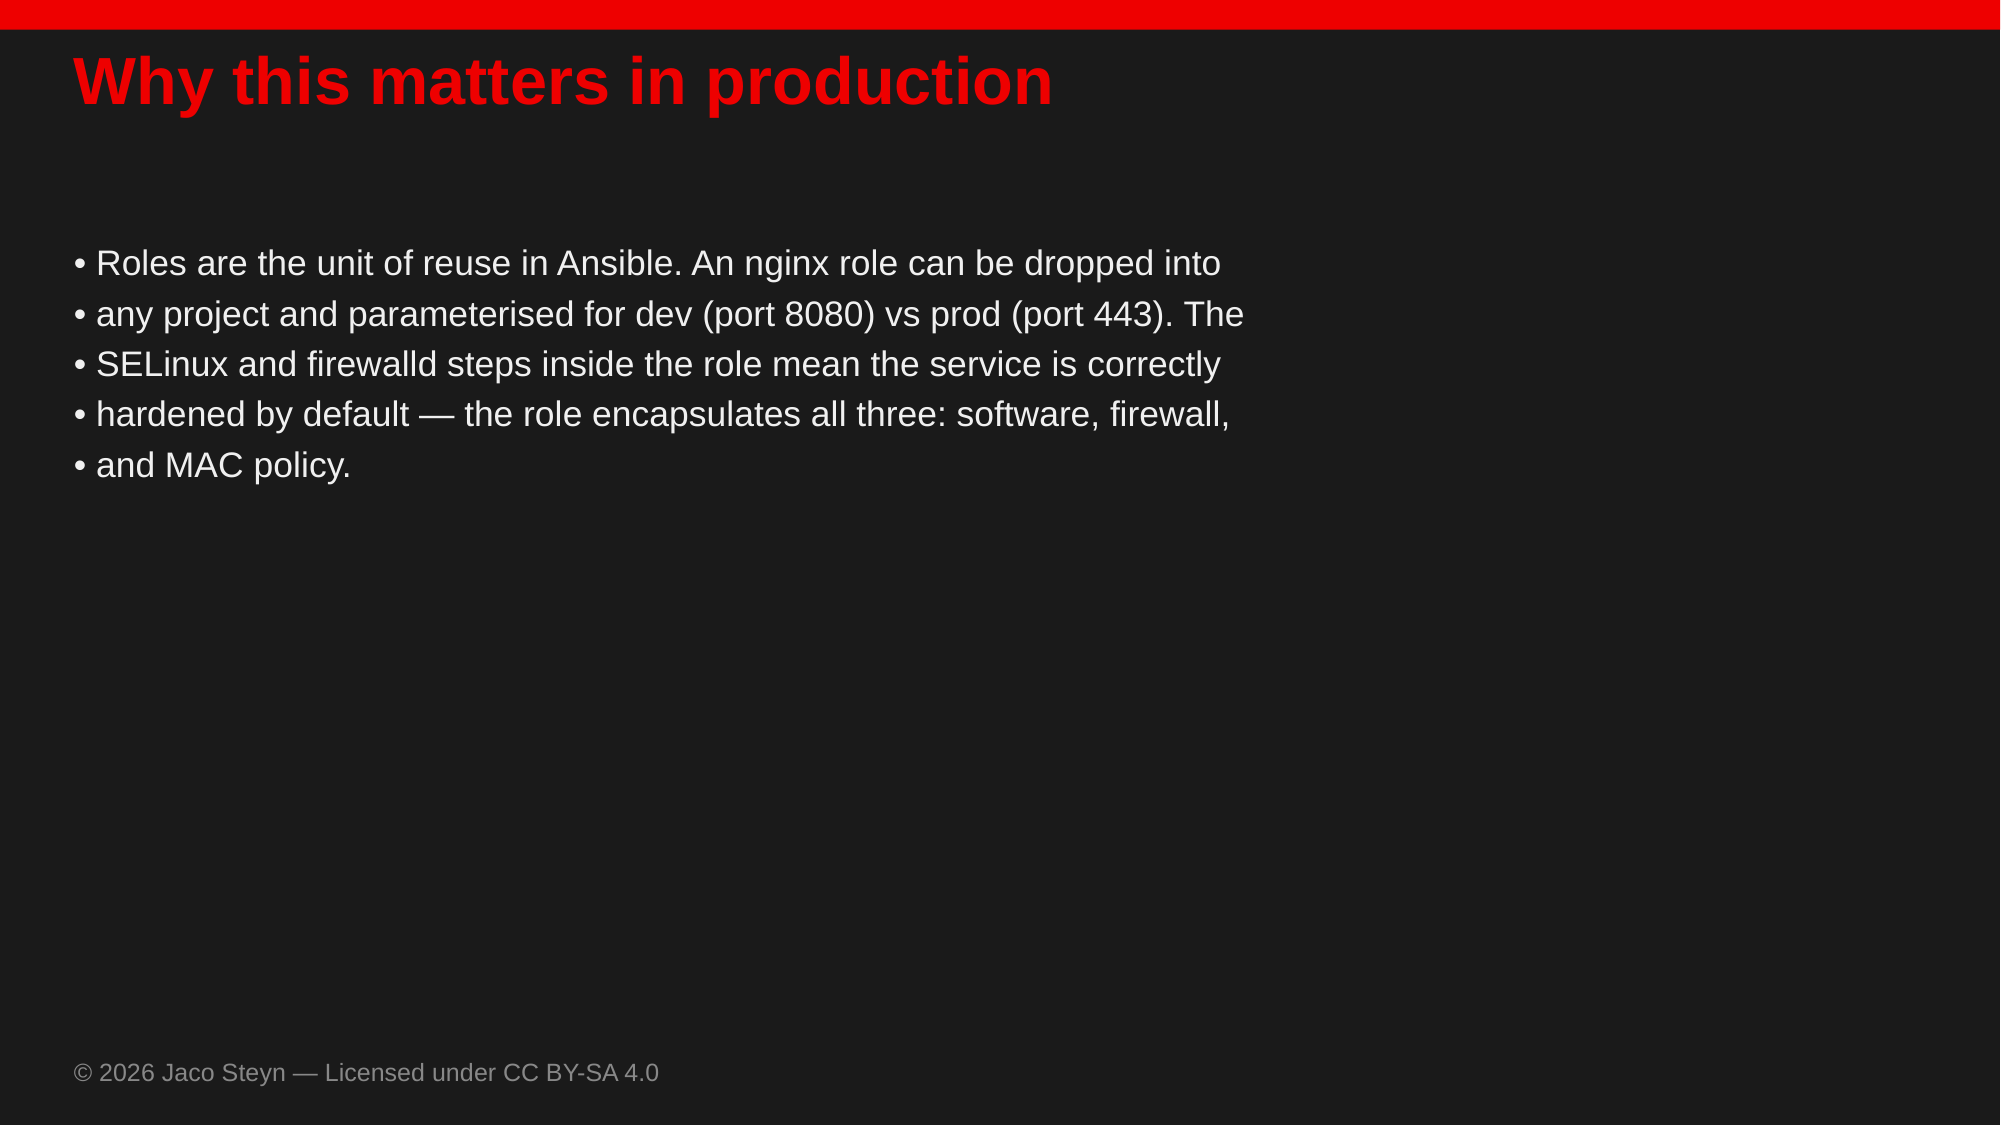

Why this matters in production
• Roles are the unit of reuse in Ansible. An nginx role can be dropped into
• any project and parameterised for dev (port 8080) vs prod (port 443). The
• SELinux and firewalld steps inside the role mean the service is correctly
• hardened by default — the role encapsulates all three: software, firewall,
• and MAC policy.
© 2026 Jaco Steyn — Licensed under CC BY-SA 4.0